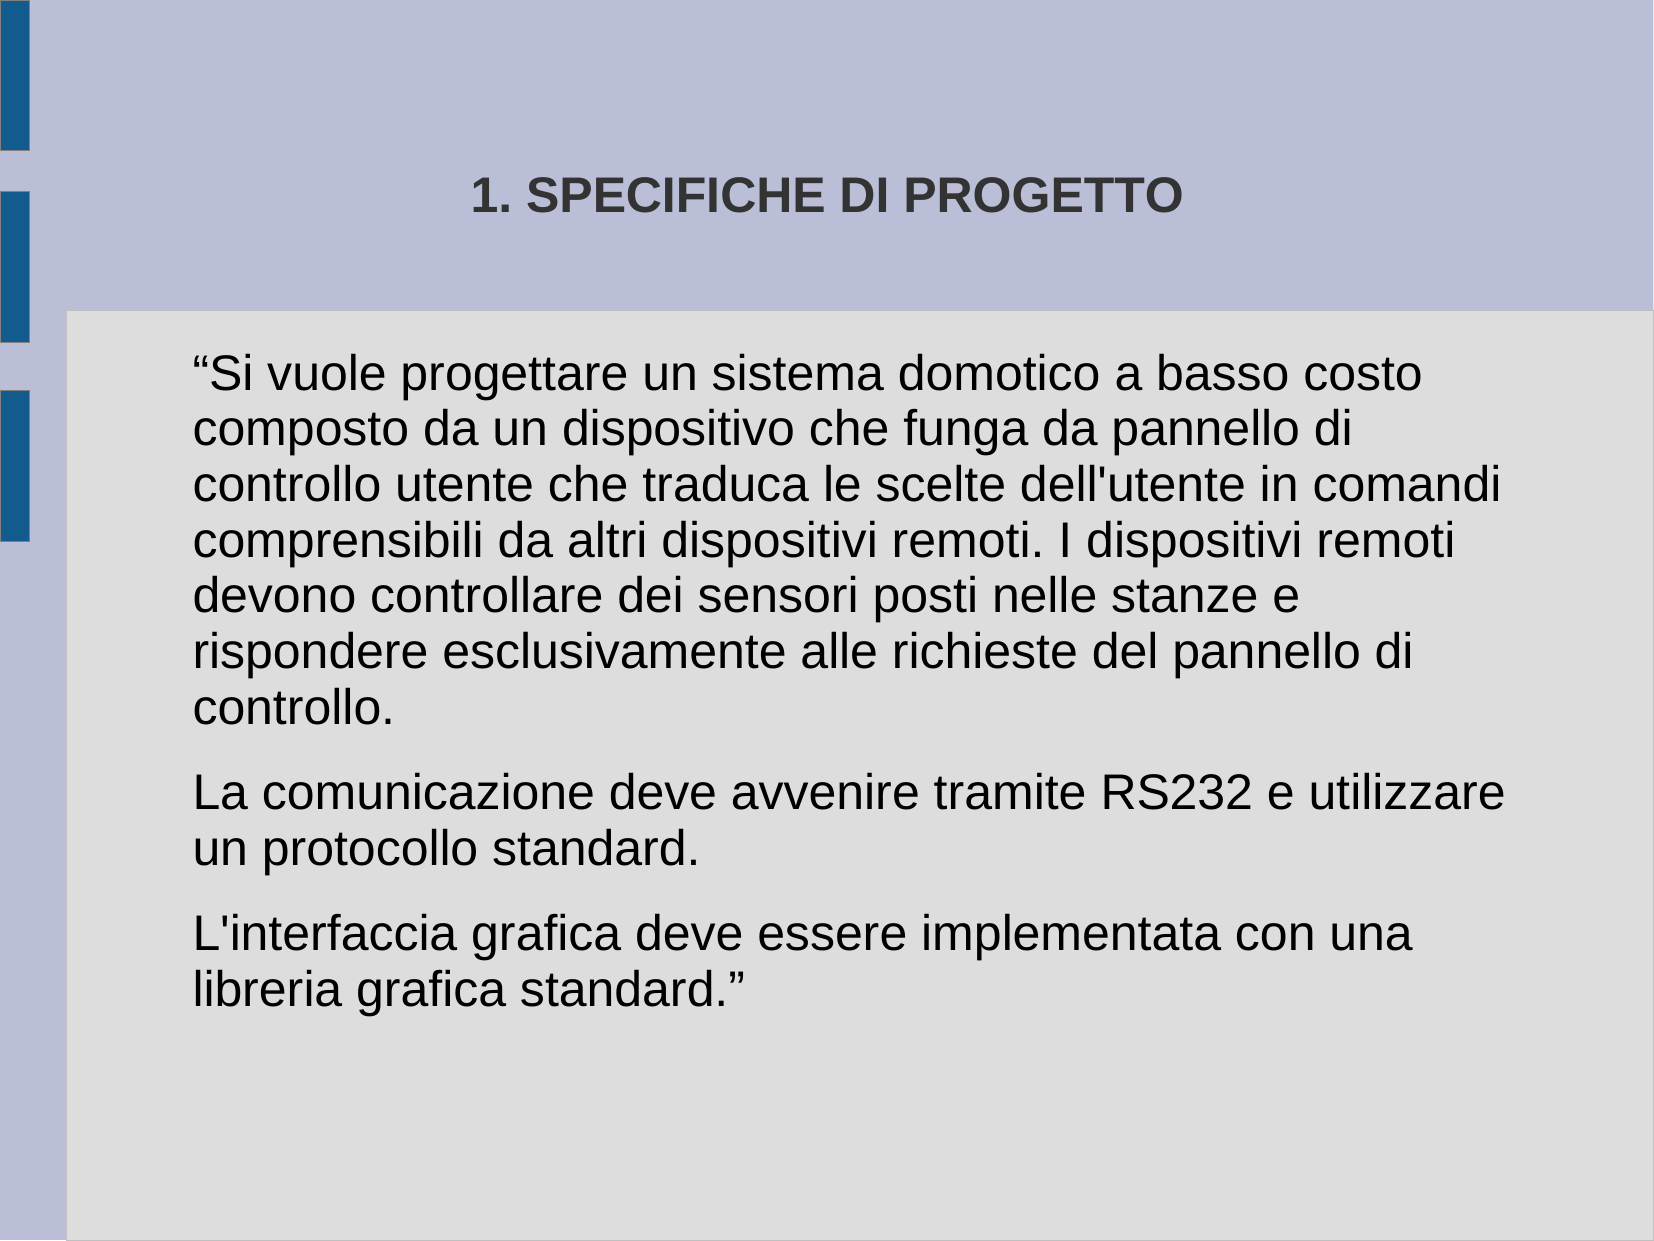

# 1. SPECIFICHE DI PROGETTO
“Si vuole progettare un sistema domotico a basso costo composto da un dispositivo che funga da pannello di controllo utente che traduca le scelte dell'utente in comandi comprensibili da altri dispositivi remoti. I dispositivi remoti devono controllare dei sensori posti nelle stanze e rispondere esclusivamente alle richieste del pannello di controllo.
La comunicazione deve avvenire tramite RS232 e utilizzare un protocollo standard.
L'interfaccia grafica deve essere implementata con una libreria grafica standard.”